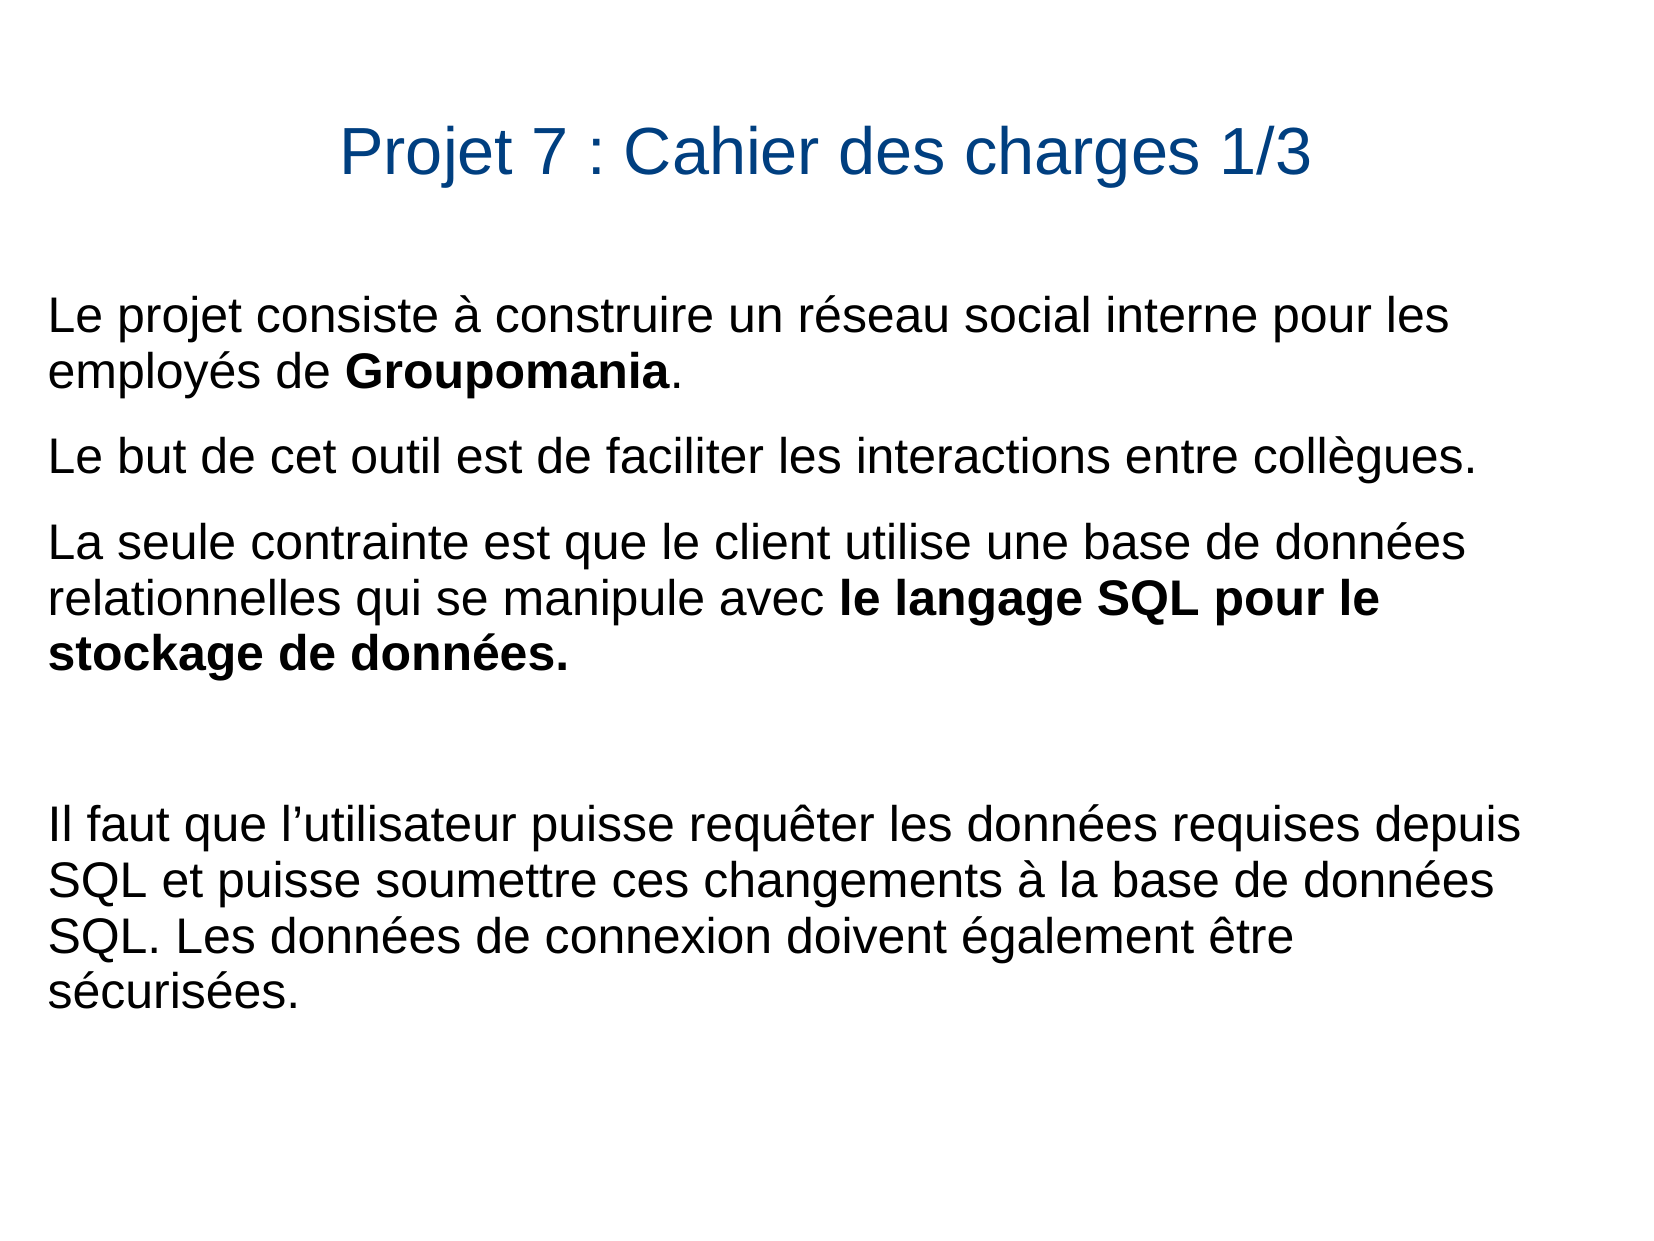

# Projet 7 : Cahier des charges 1/3
Le projet consiste à construire un réseau social interne pour les employés de Groupomania.
Le but de cet outil est de faciliter les interactions entre collègues.
La seule contrainte est que le client utilise une base de données relationnelles qui se manipule avec le langage SQL pour le stockage de données.
Il faut que l’utilisateur puisse requêter les données requises depuis SQL et puisse soumettre ces changements à la base de données SQL. Les données de connexion doivent également être sécurisées.